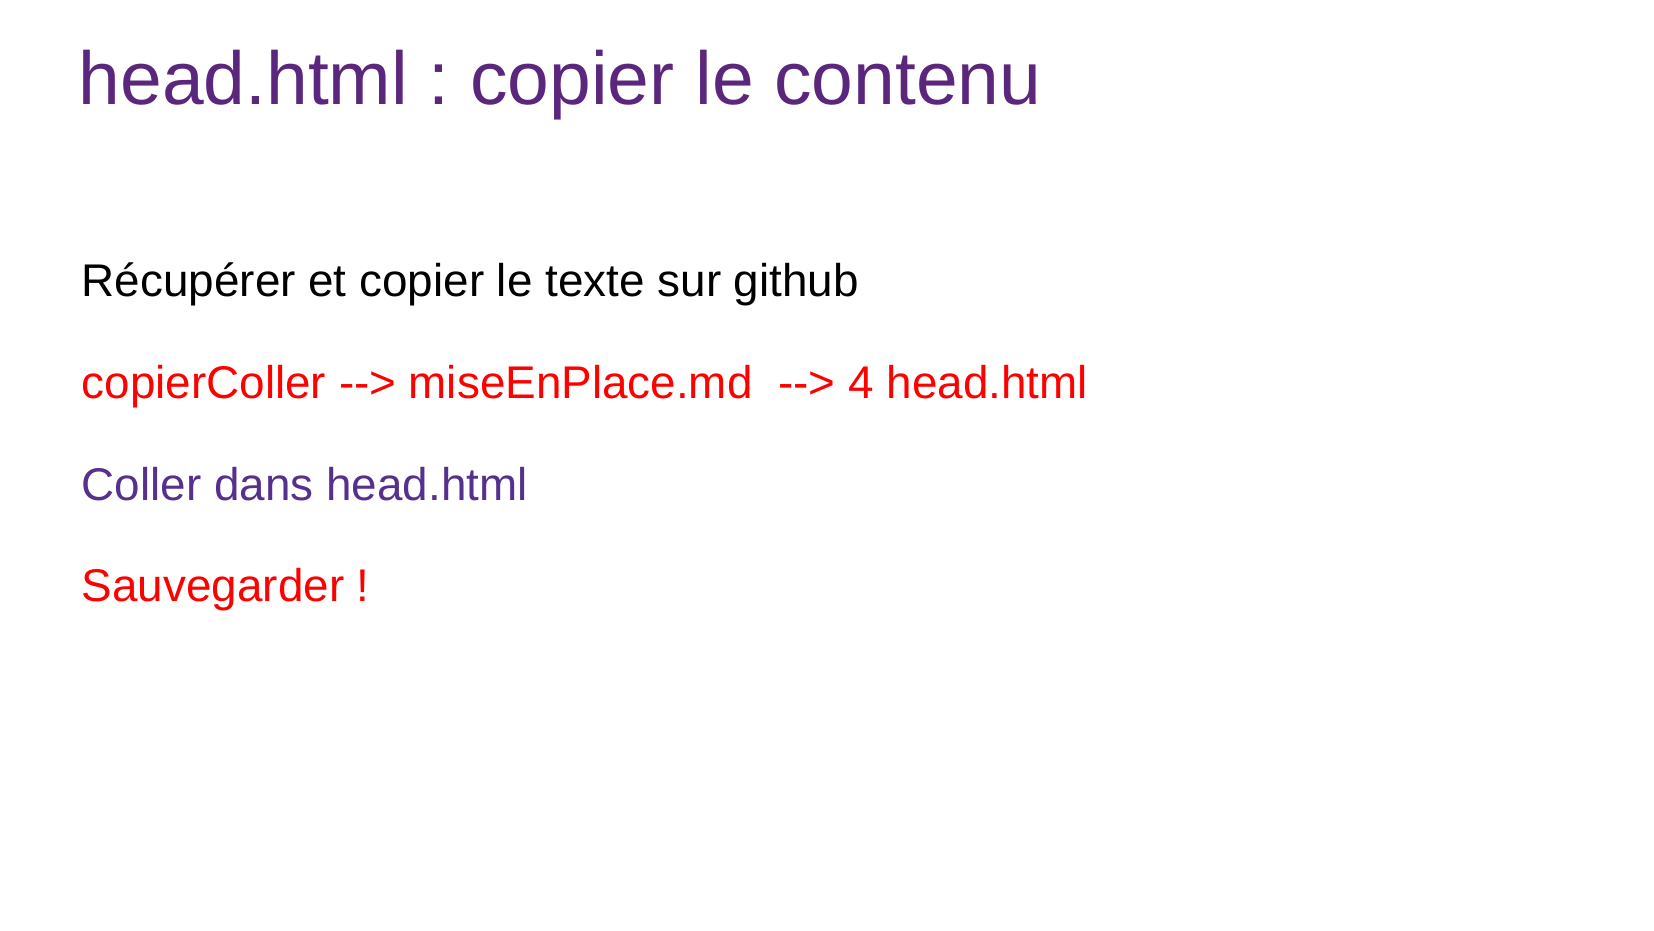

# head.html : copier le contenu
Récupérer et copier le texte sur github
copierColler --> miseEnPlace.md --> 4 head.html
Coller dans head.html
Sauvegarder !